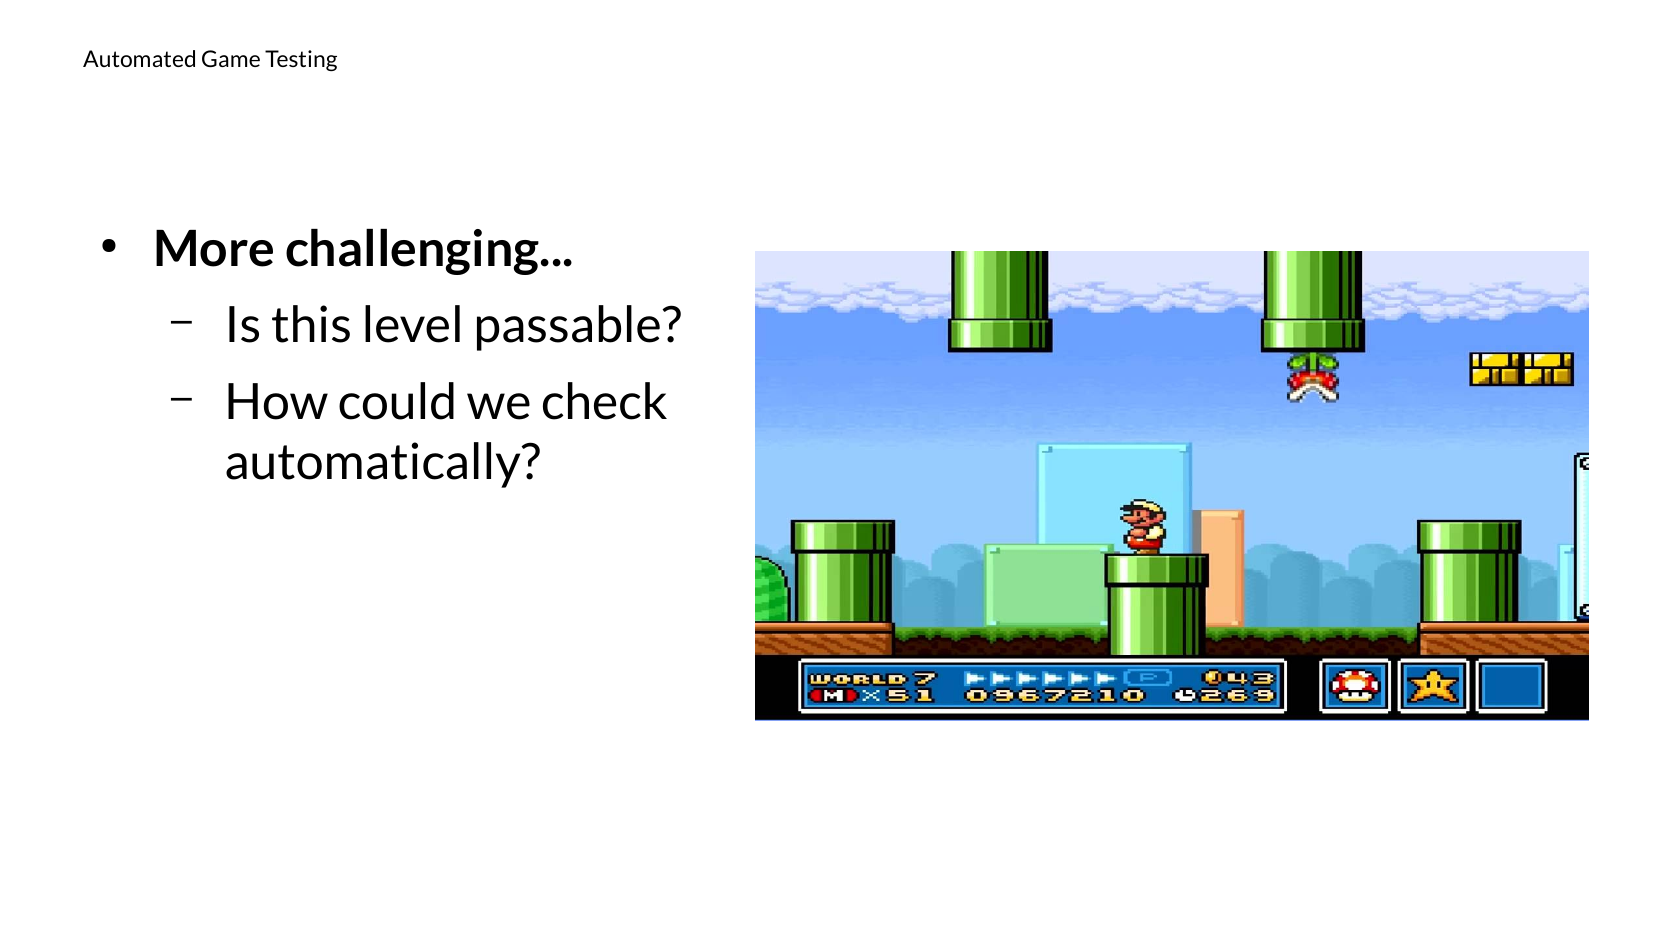

Automated Game Testing
# More challenging...
Is this level passable?
How could we check automatically?